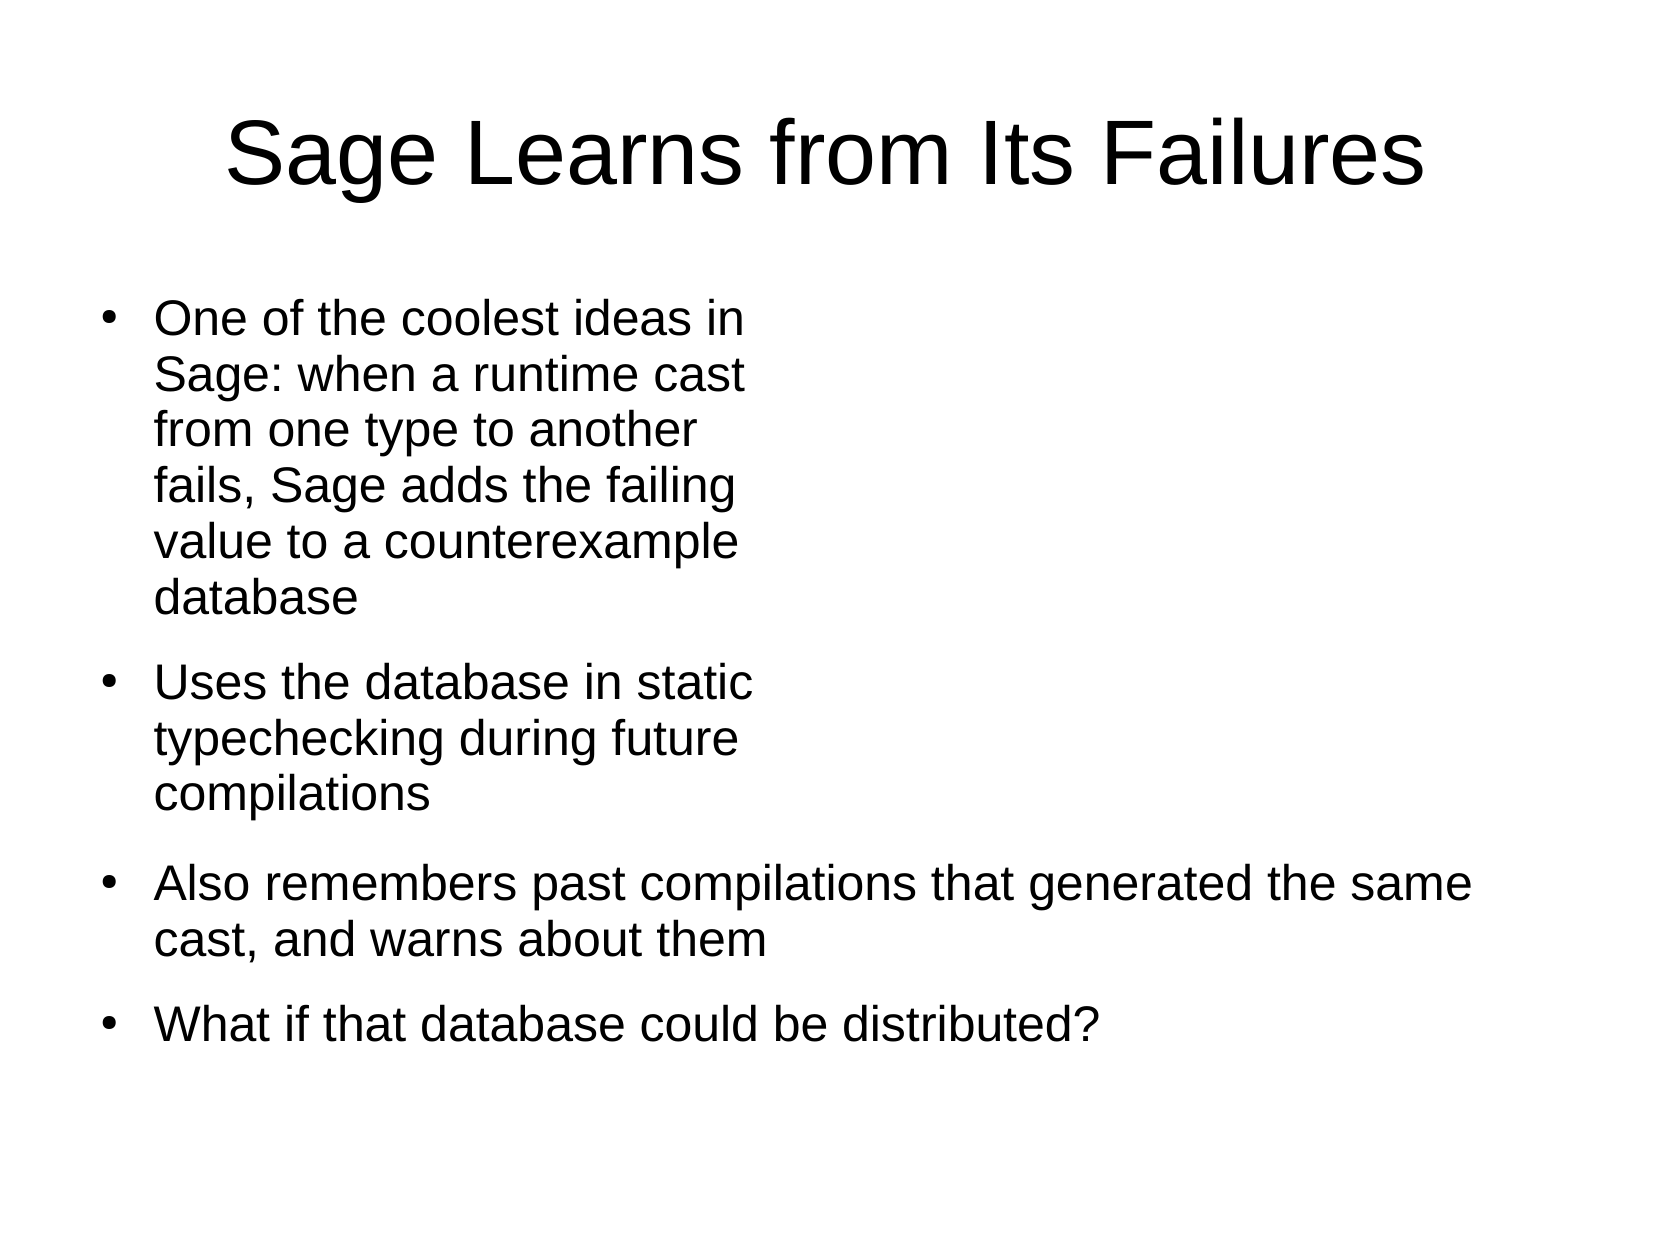

# Sage Learns from Its Failures
One of the coolest ideas in Sage: when a runtime cast from one type to another fails, Sage adds the failing value to a counterexample database
Uses the database in static typechecking during future compilations
Also remembers past compilations that generated the same cast, and warns about them
What if that database could be distributed?